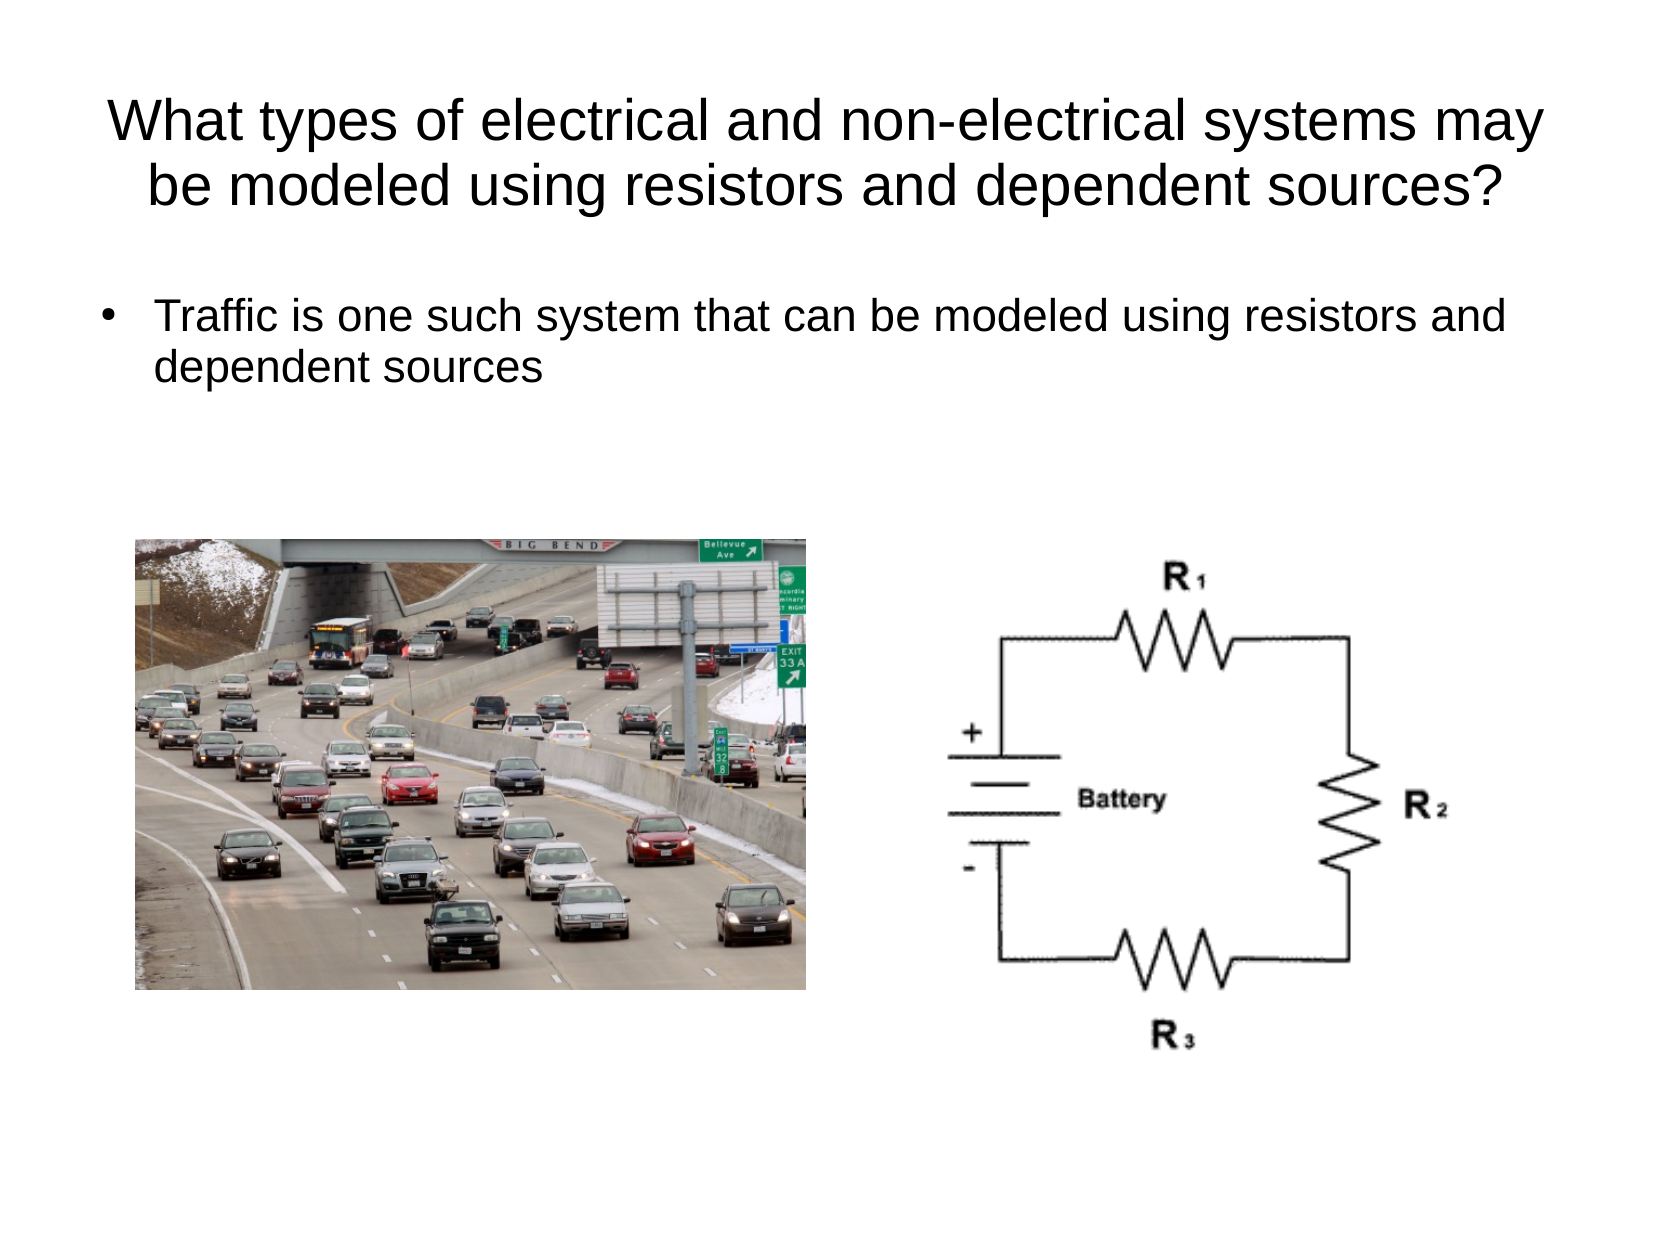

# What types of electrical and non-electrical systems may be modeled using resistors and dependent sources?
Traffic is one such system that can be modeled using resistors and dependent sources